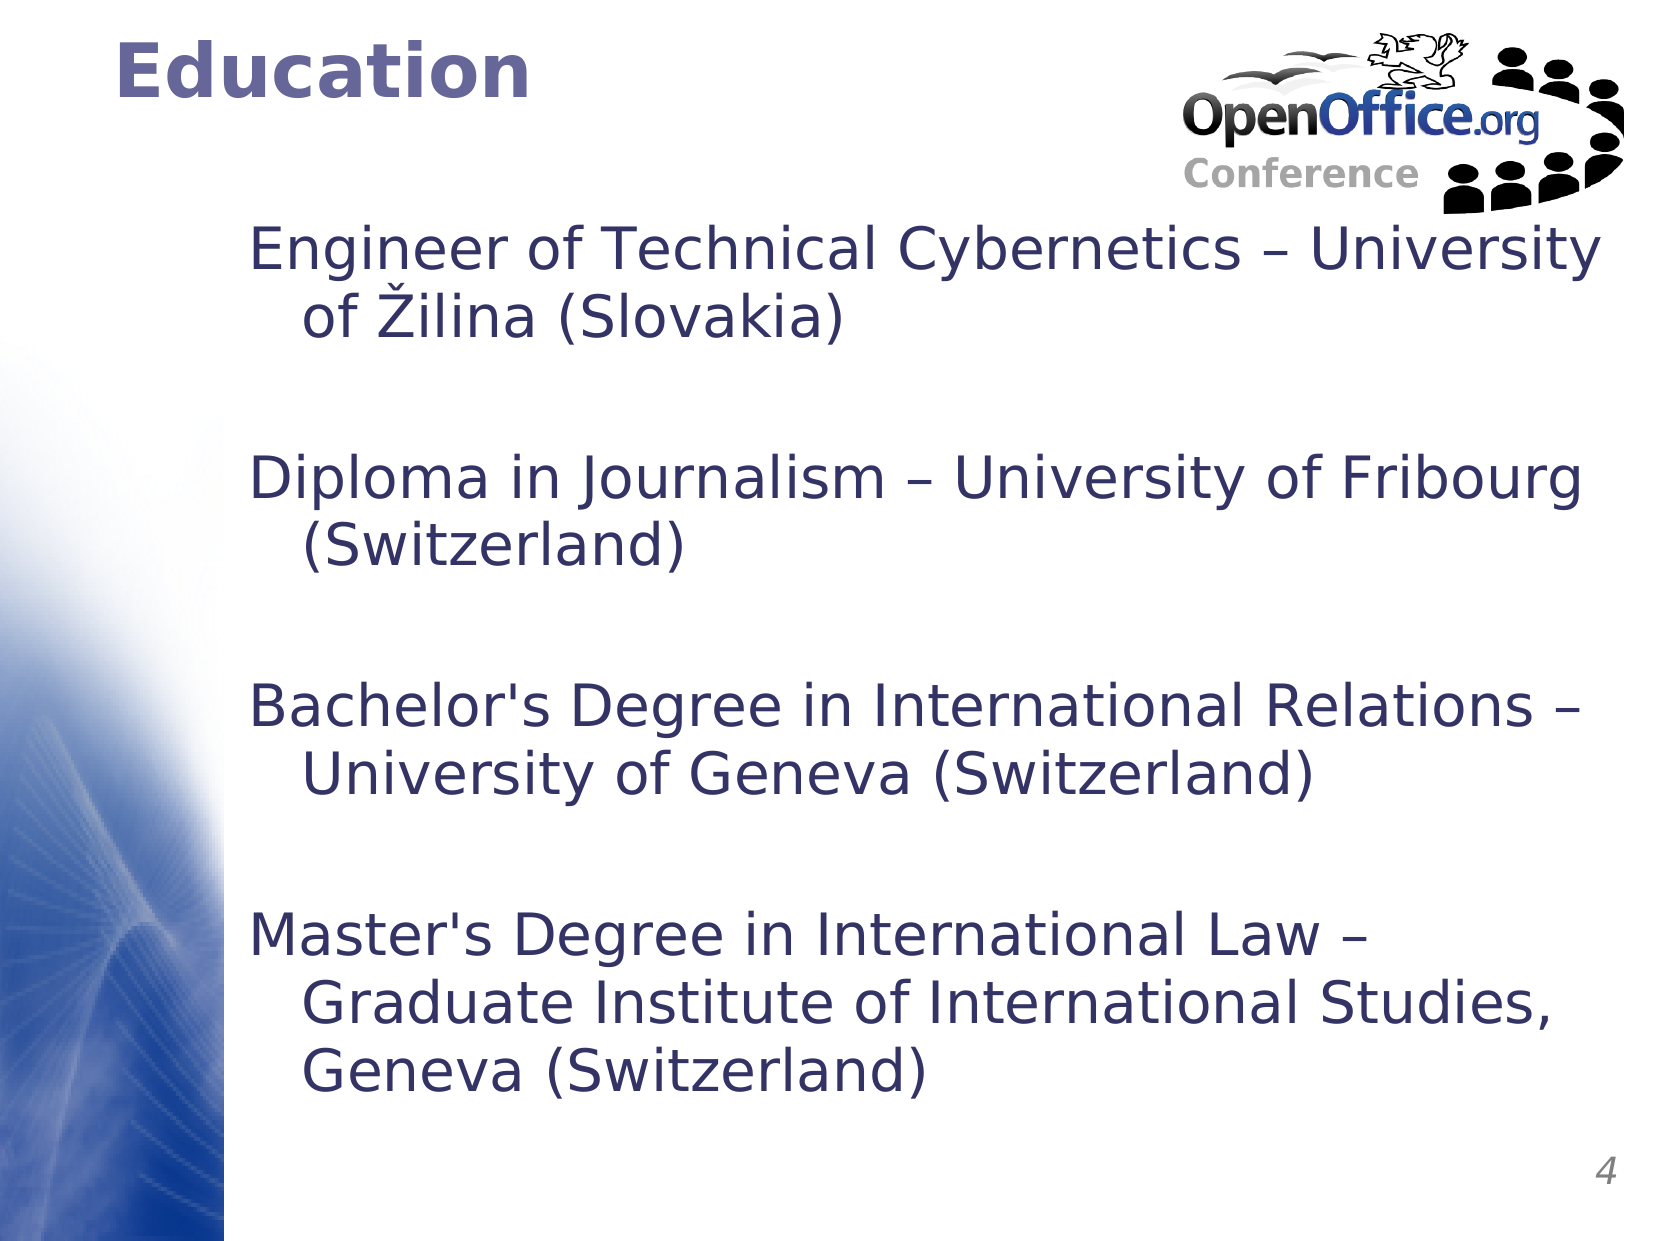

# Education
Engineer of Technical Cybernetics – University of Žilina (Slovakia)
Diploma in Journalism – University of Fribourg (Switzerland)
Bachelor's Degree in International Relations – University of Geneva (Switzerland)
Master's Degree in International Law – Graduate Institute of International Studies, Geneva (Switzerland)